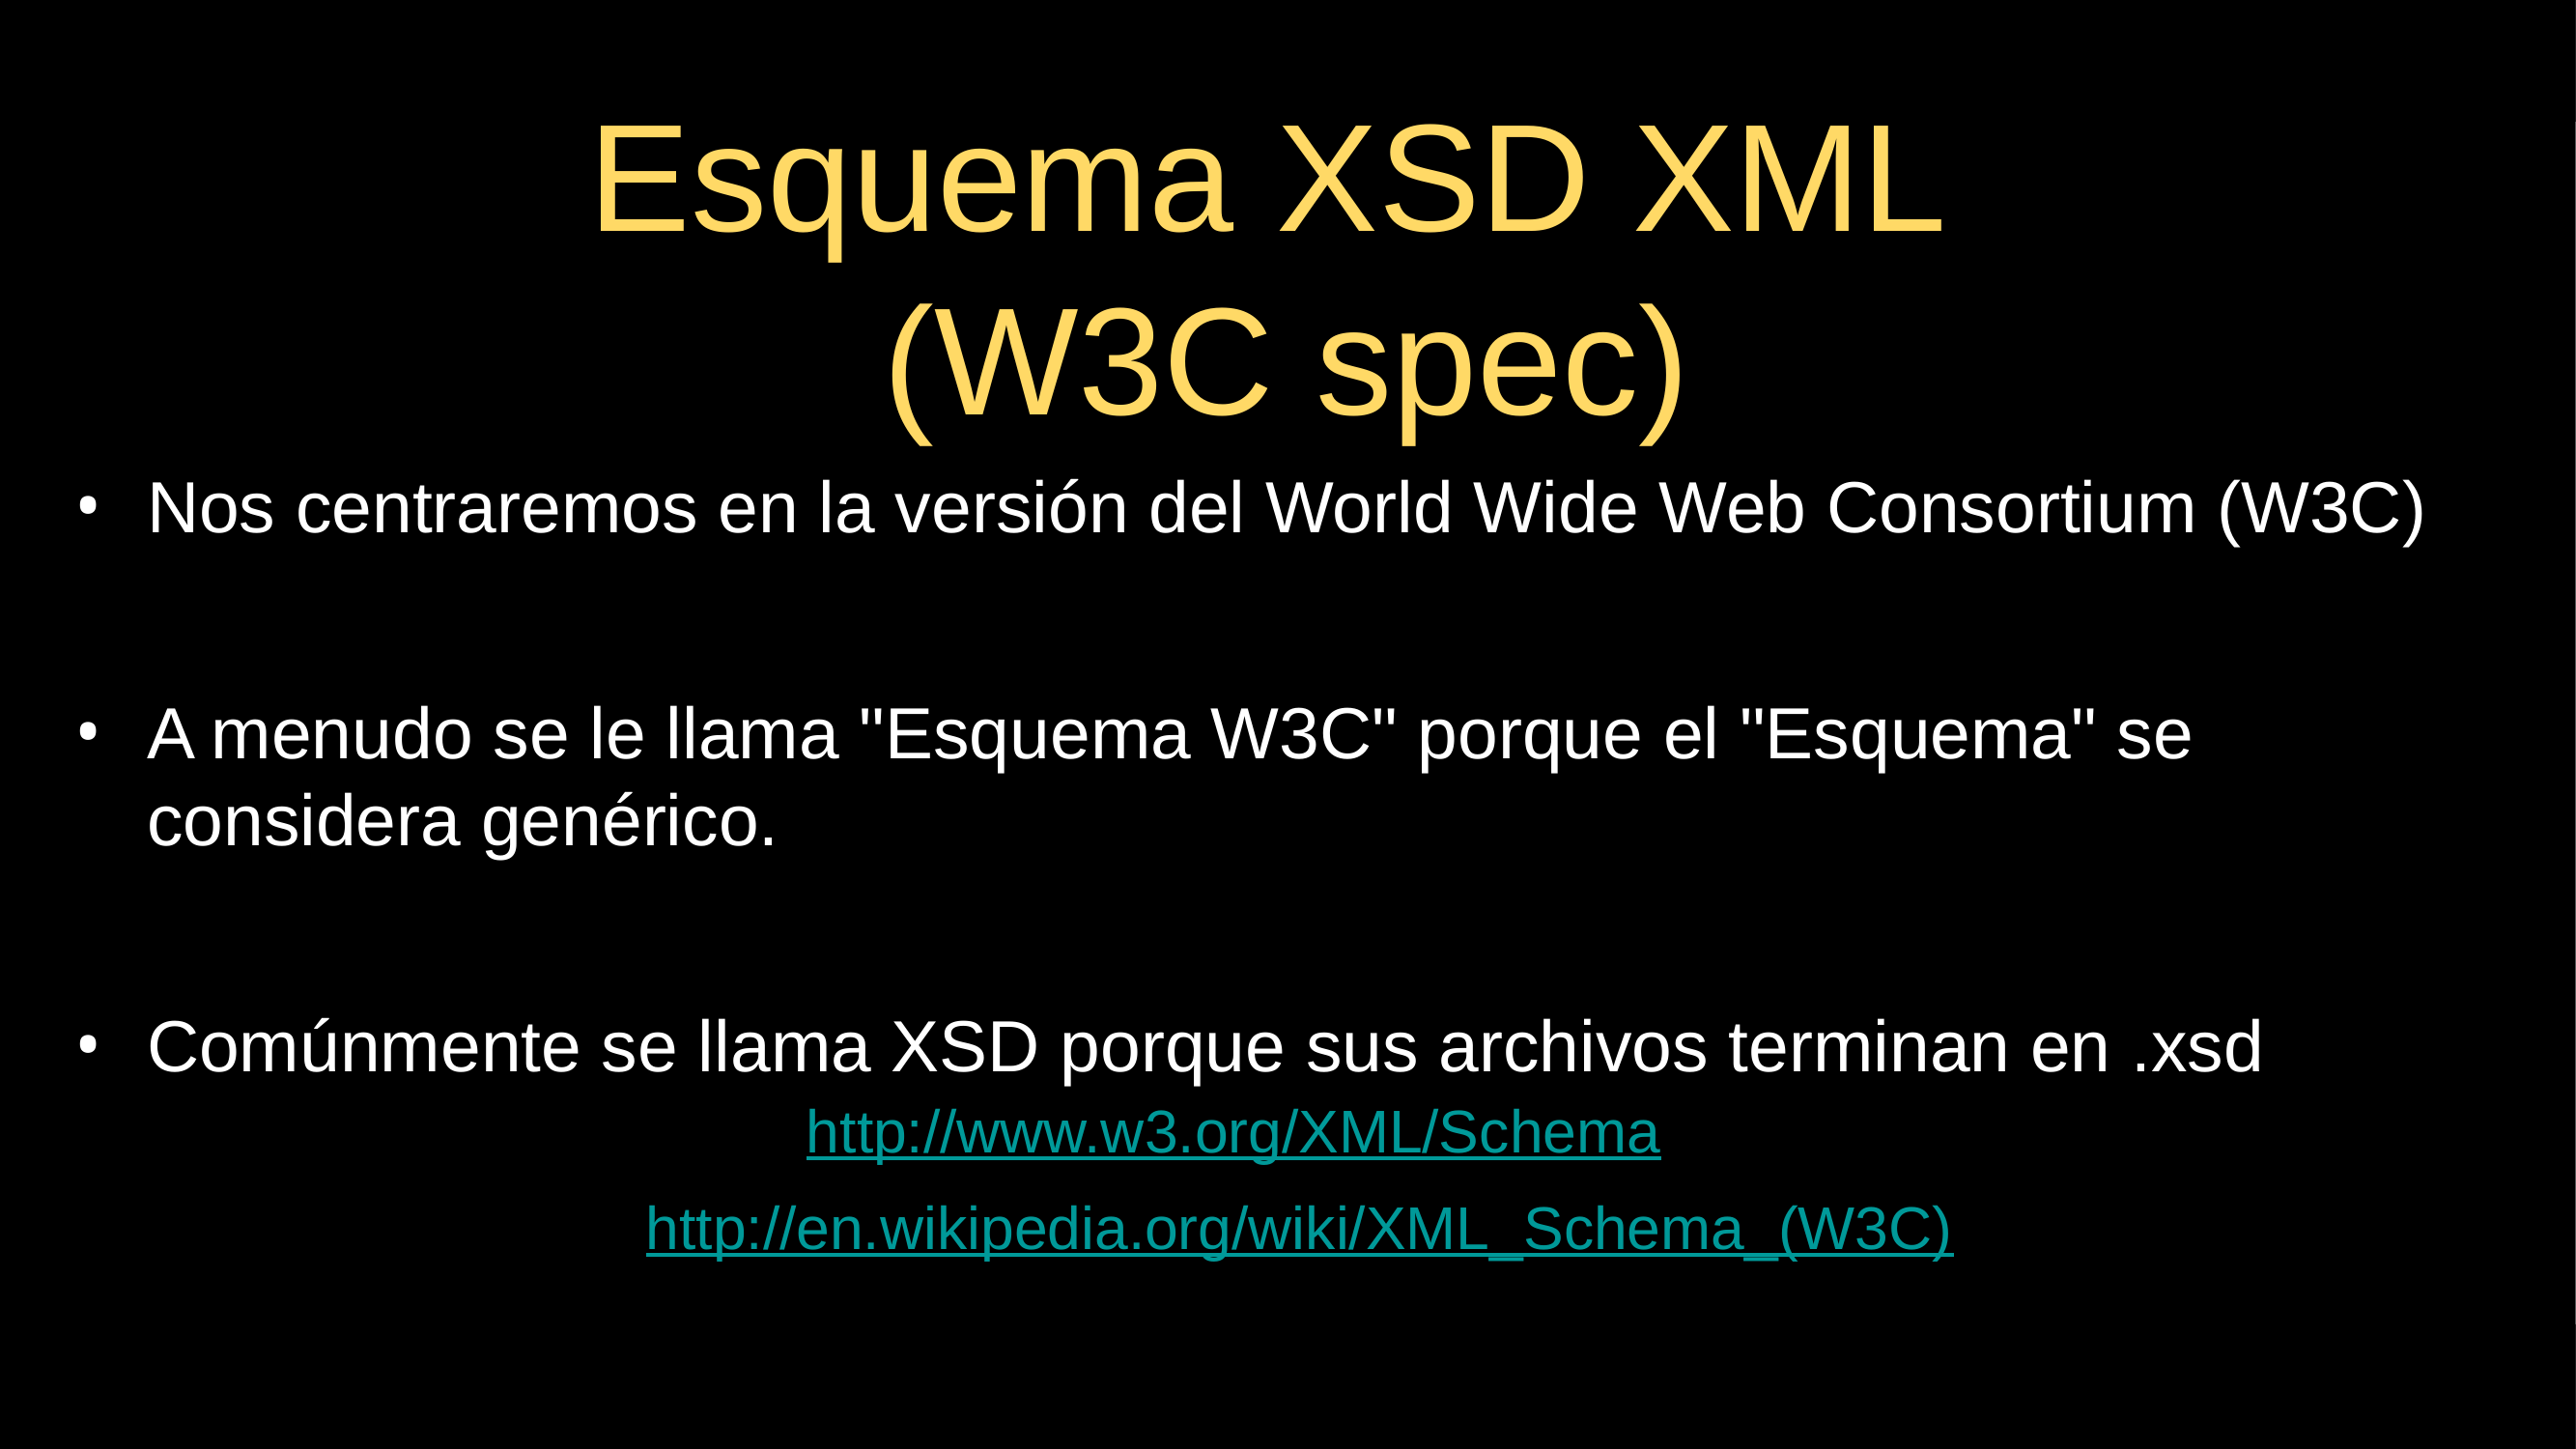

# Esquema XSD XML (W3C spec)
Nos centraremos en la versión del World Wide Web Consortium (W3C)
A menudo se le llama "Esquema W3C" porque el "Esquema" se considera genérico.
Comúnmente se llama XSD porque sus archivos terminan en .xsd
http://www.w3.org/XML/Schema
http://en.wikipedia.org/wiki/XML_Schema_(W3C)